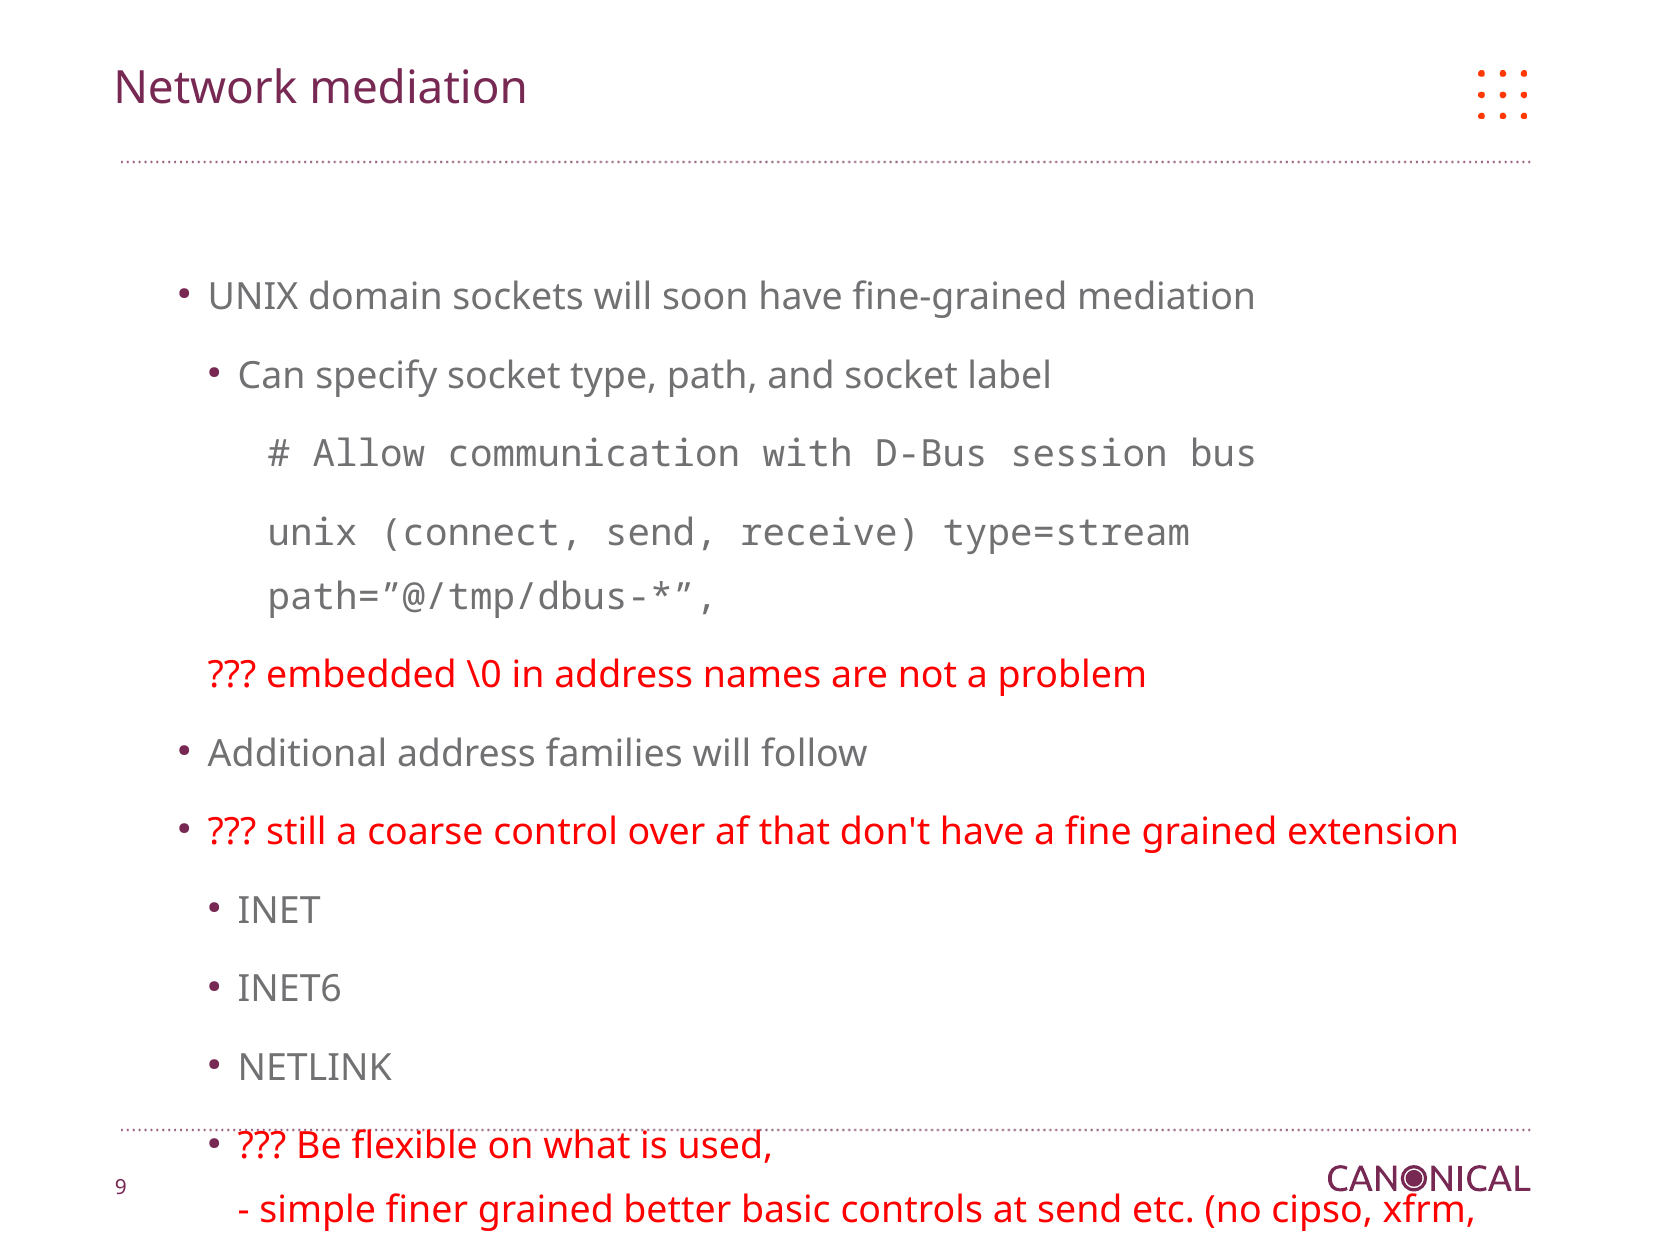

# Network mediation
UNIX domain sockets will soon have fine-grained mediation
Can specify socket type, path, and socket label
# Allow communication with D-Bus session bus
unix (connect, send, receive) type=stream path=”@/tmp/dbus-*”,
??? embedded \0 in address names are not a problem
Additional address families will follow
??? still a coarse control over af that don't have a fine grained extension
INET
INET6
NETLINK
??? Be flexible on what is used,
- simple finer grained better basic controls at send etc. (no cipso, xfrm, secmark)
- leverage cipso, xfrm, secmark as extension to provide full mediation